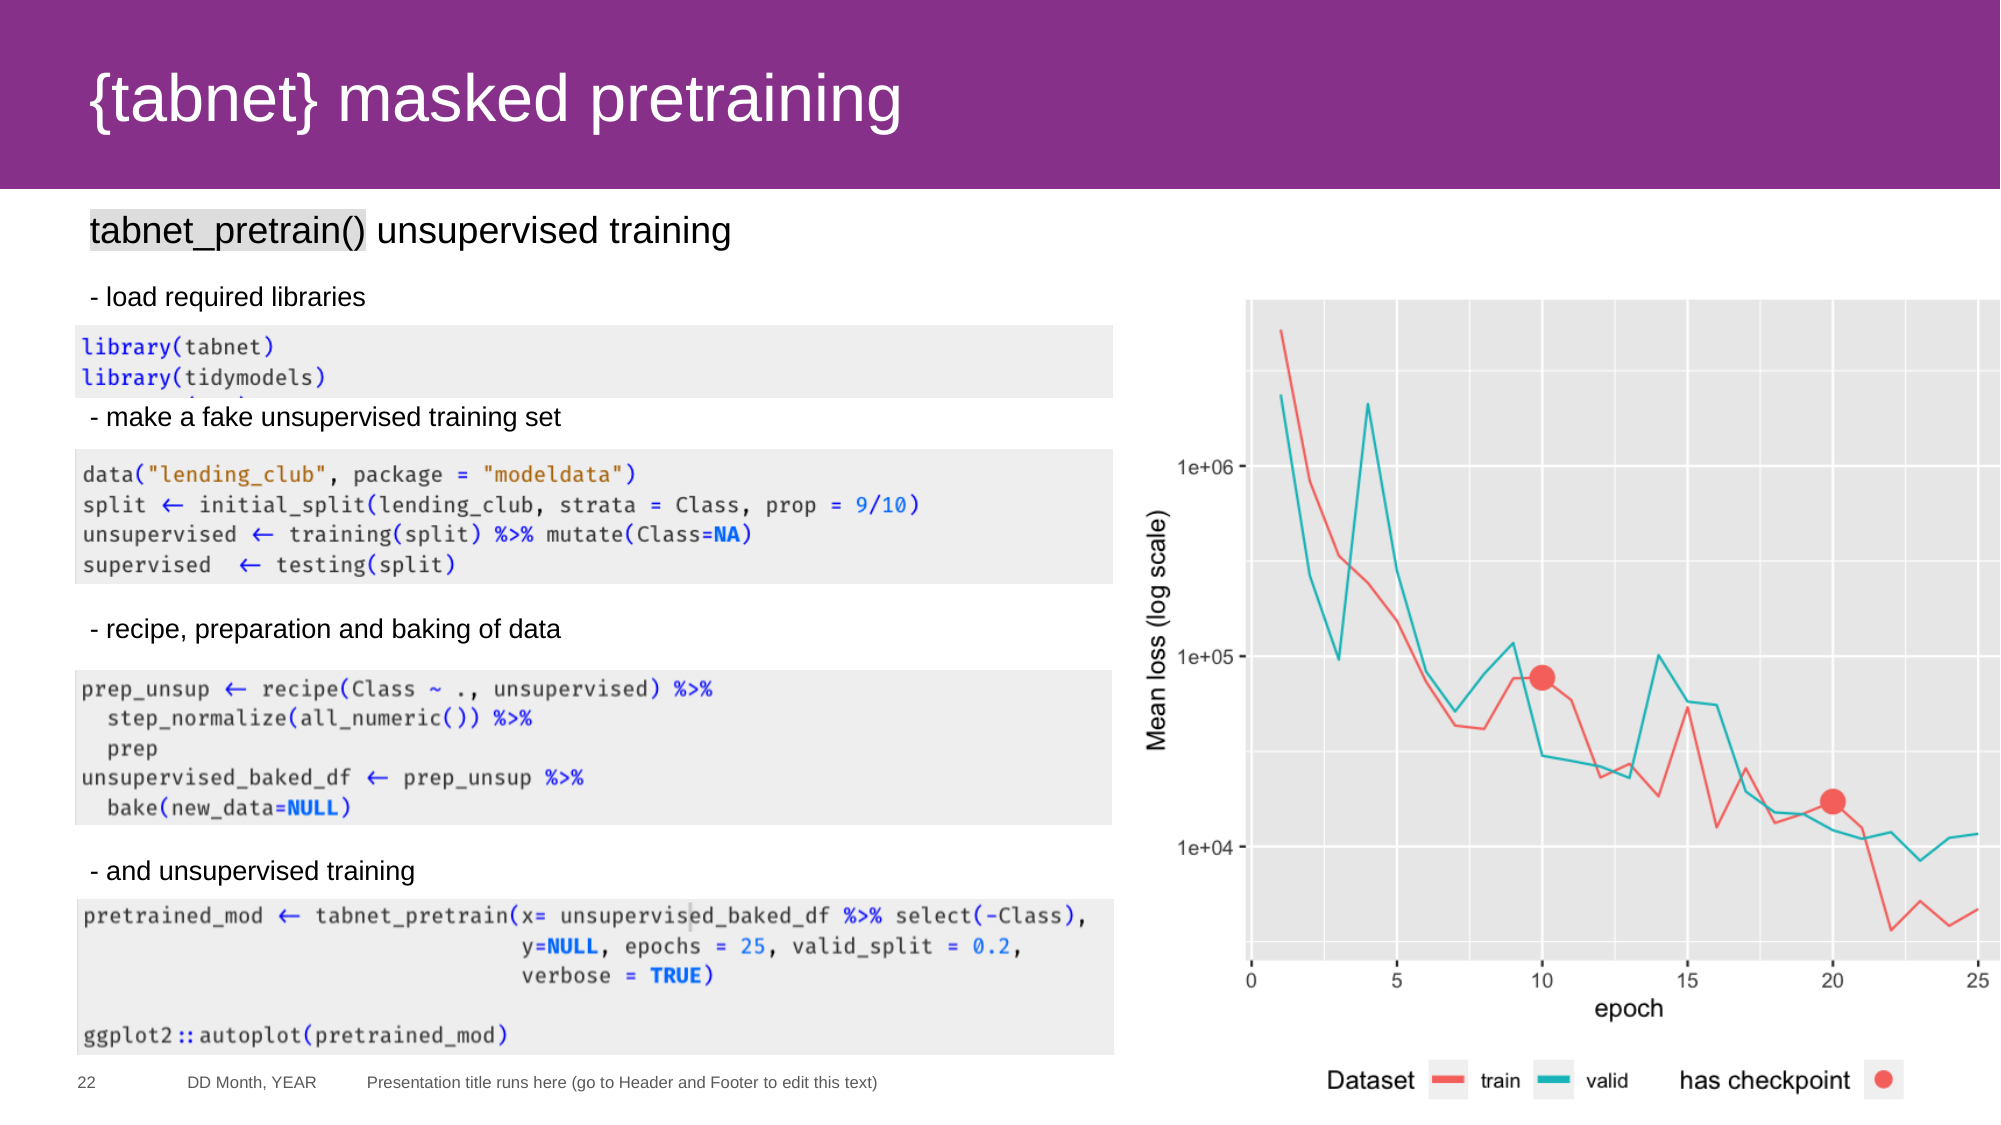

{tabnet} masked pretraining
tabnet_pretrain() unsupervised training
- load required libraries
- make a fake unsupervised training set
- recipe, preparation and baking of data
- and unsupervised training
DD Month, YEAR
Presentation title runs here (go to Header and Footer to edit this text)